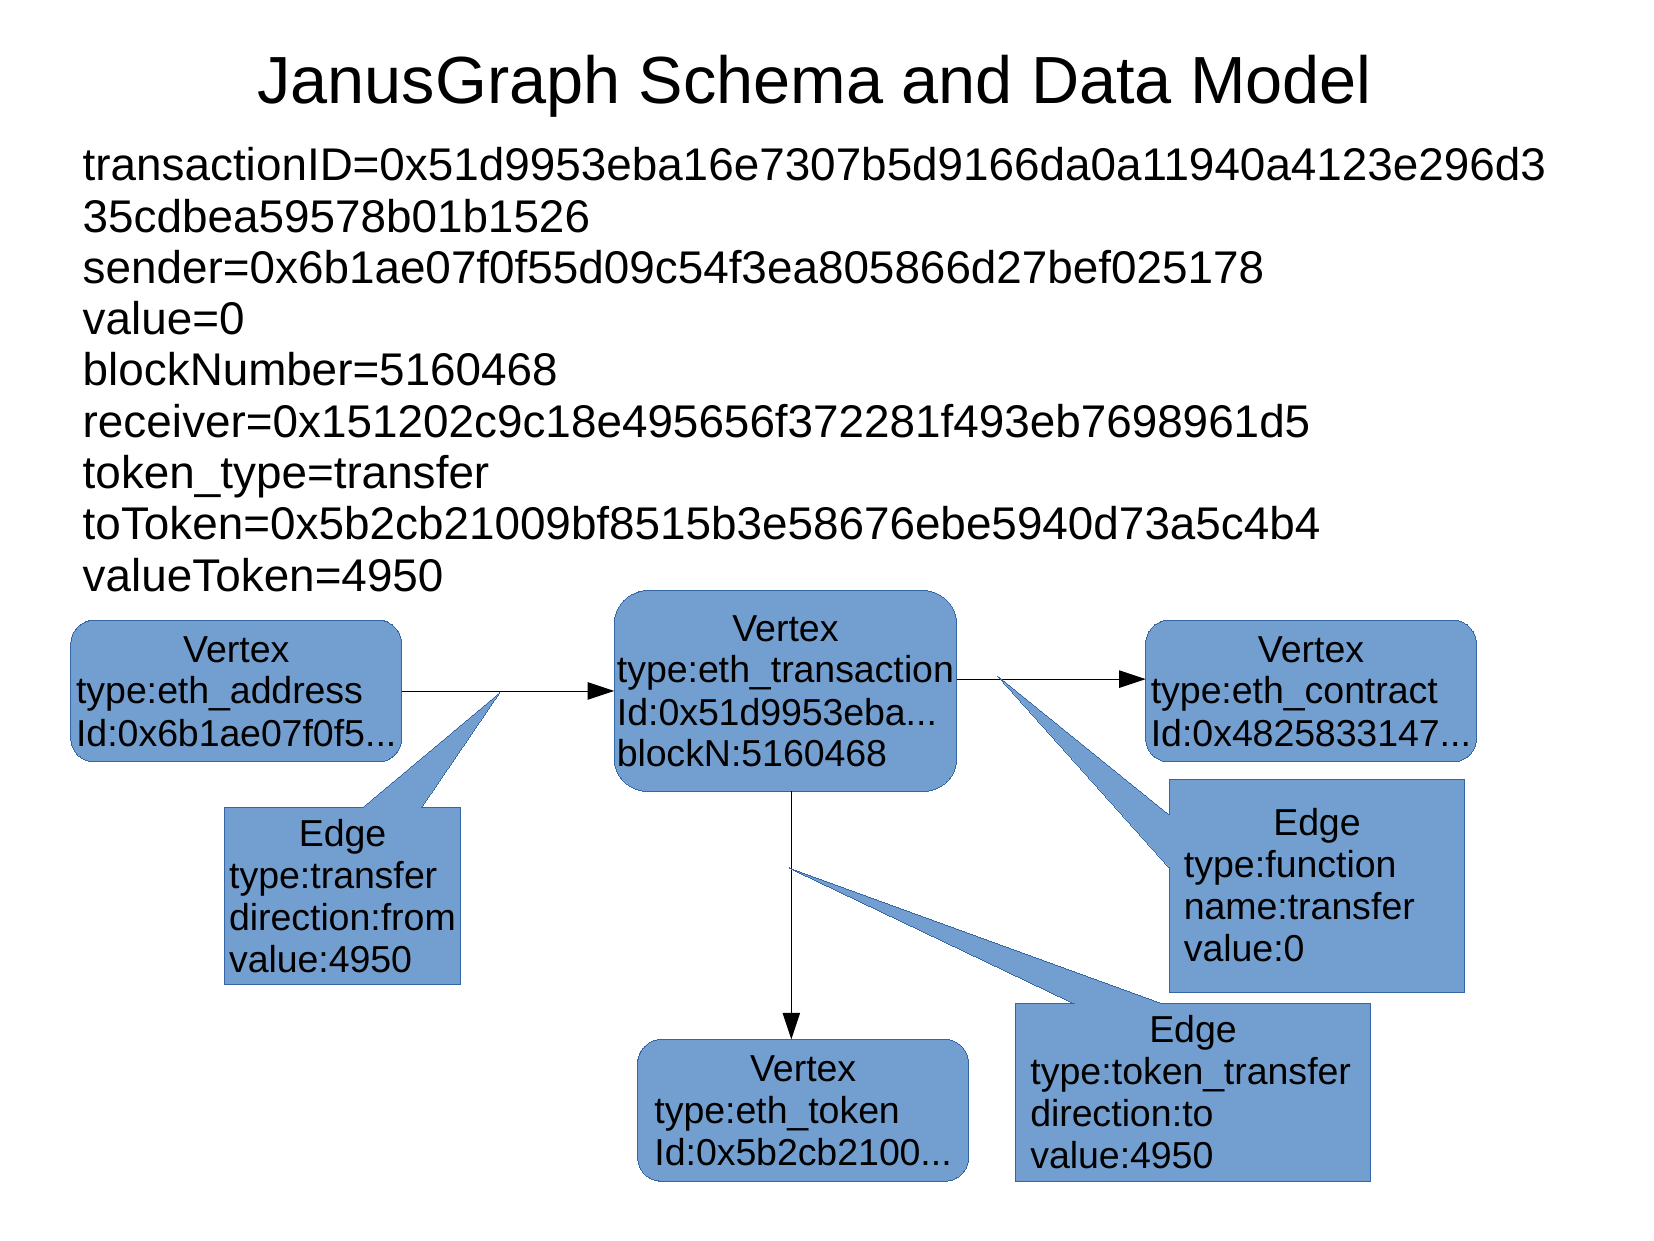

JanusGraph Schema and Data Model
transactionID=0x51d9953eba16e7307b5d9166da0a11940a4123e296d335cdbea59578b01b1526
sender=0x6b1ae07f0f55d09c54f3ea805866d27bef025178
value=0
blockNumber=5160468
receiver=0x151202c9c18e495656f372281f493eb7698961d5
token_type=transfer
toToken=0x5b2cb21009bf8515b3e58676ebe5940d73a5c4b4
valueToken=4950
Vertex
type:eth_transaction
Id:0x51d9953eba...
blockN:5160468
Vertex
type:eth_address
Id:0x6b1ae07f0f5...
Vertex
type:eth_contract
Id:0x4825833147...
Edge
type:function
name:transfer
value:0
Edge
type:transfer
direction:from
value:4950
Edge
type:token_transfer
direction:to
value:4950
Vertex
type:eth_token
Id:0x5b2cb2100...